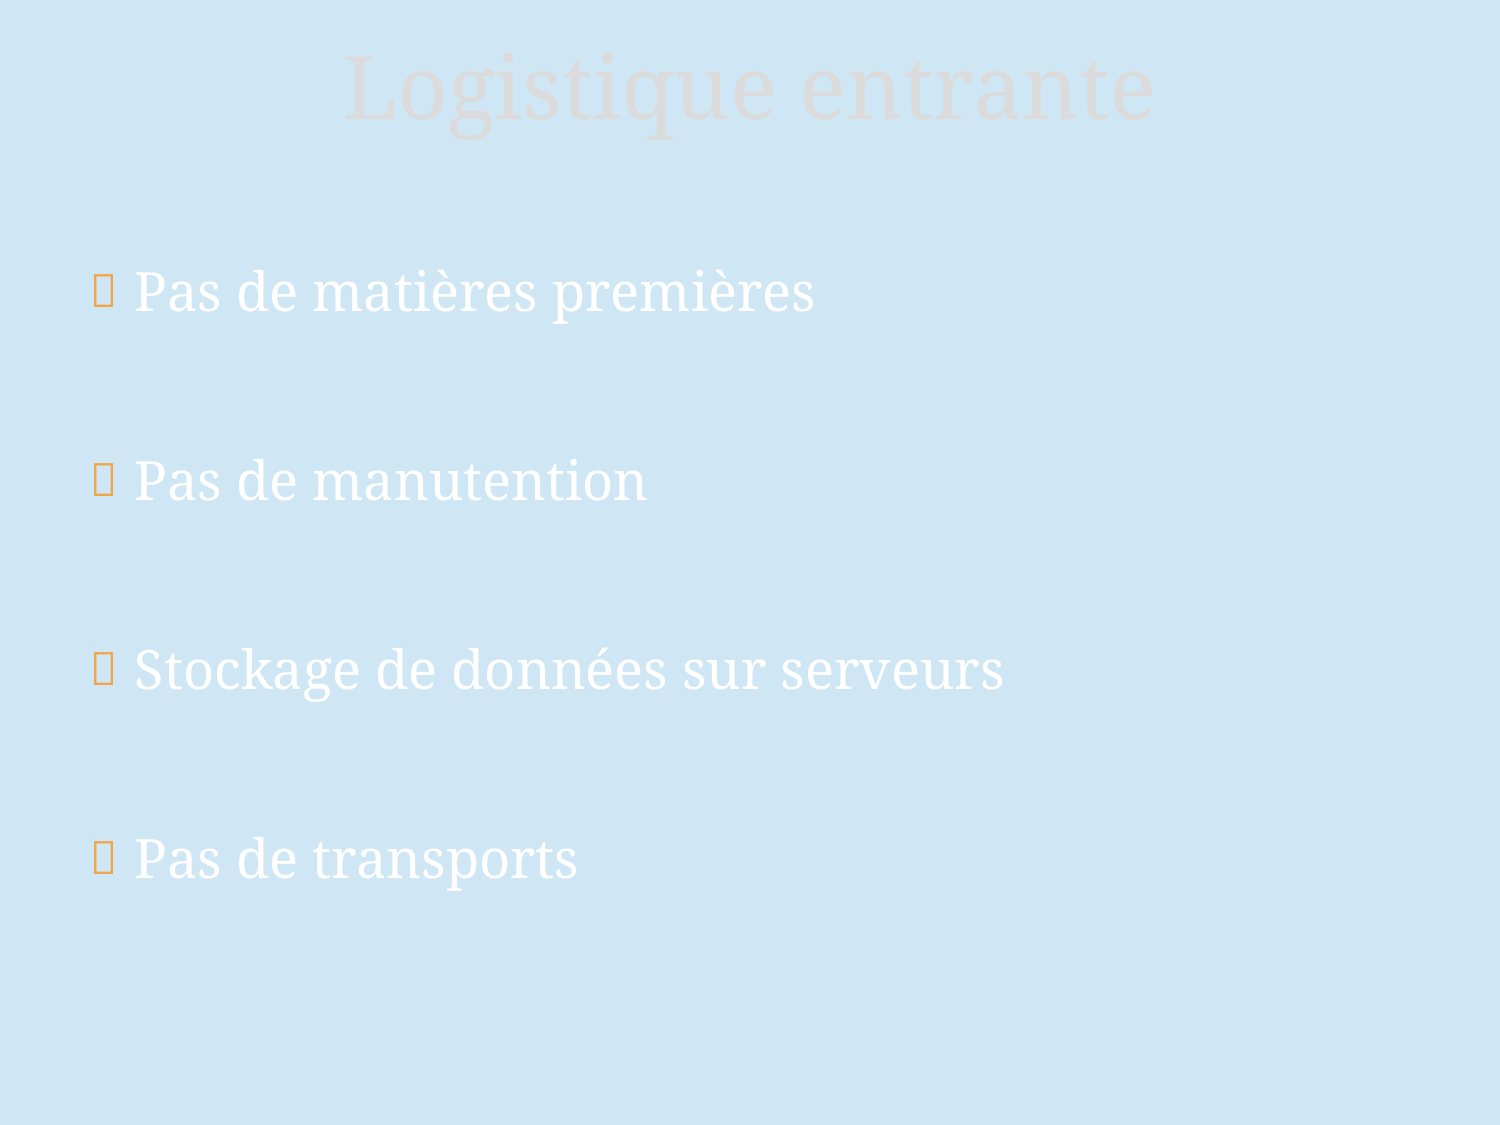

Logistique entrante
# Pas de matières premières
Pas de manutention
Stockage de données sur serveurs
Pas de transports